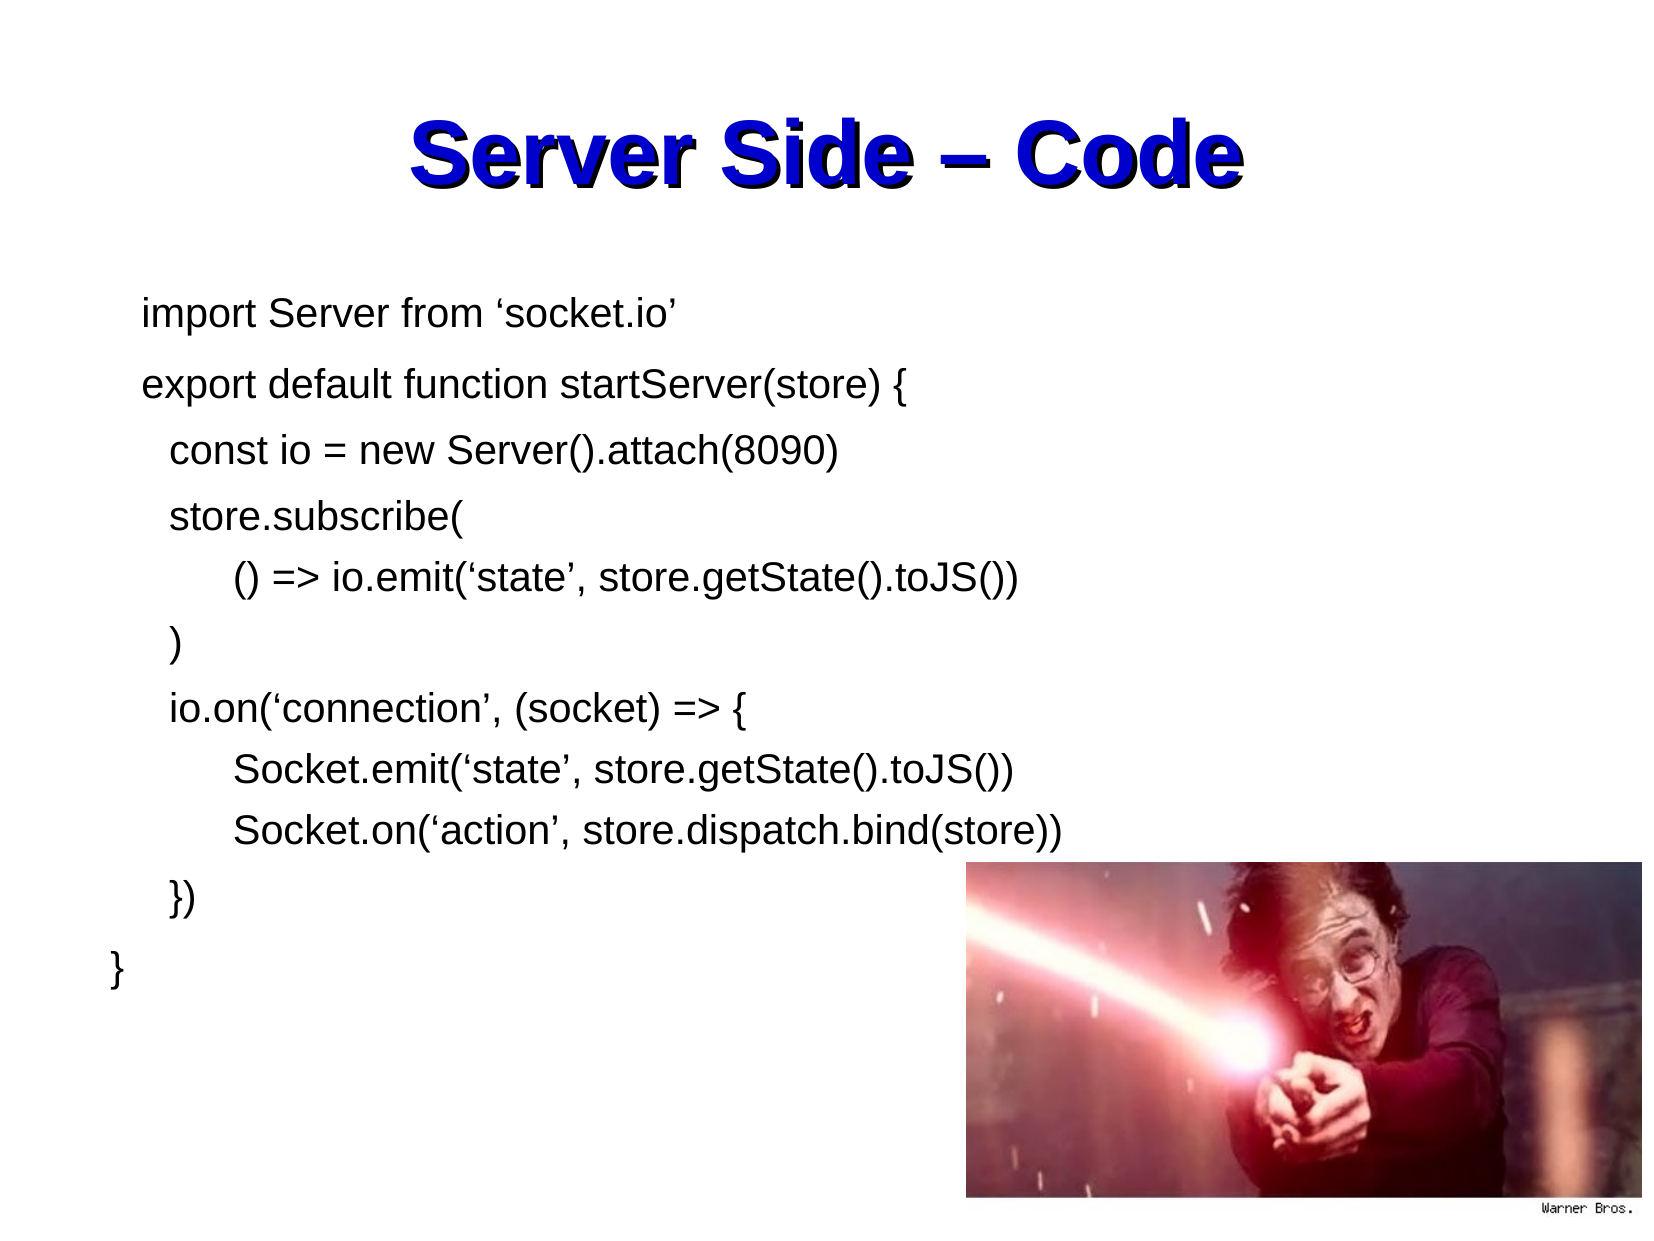

# Server Side – Code
import Server from ‘socket.io’
export default function startServer(store) {
const io = new Server().attach(8090)
store.subscribe(
() => io.emit(‘state’, store.getState().toJS())
)
io.on(‘connection’, (socket) => {
Socket.emit(‘state’, store.getState().toJS())
Socket.on(‘action’, store.dispatch.bind(store))
})
}